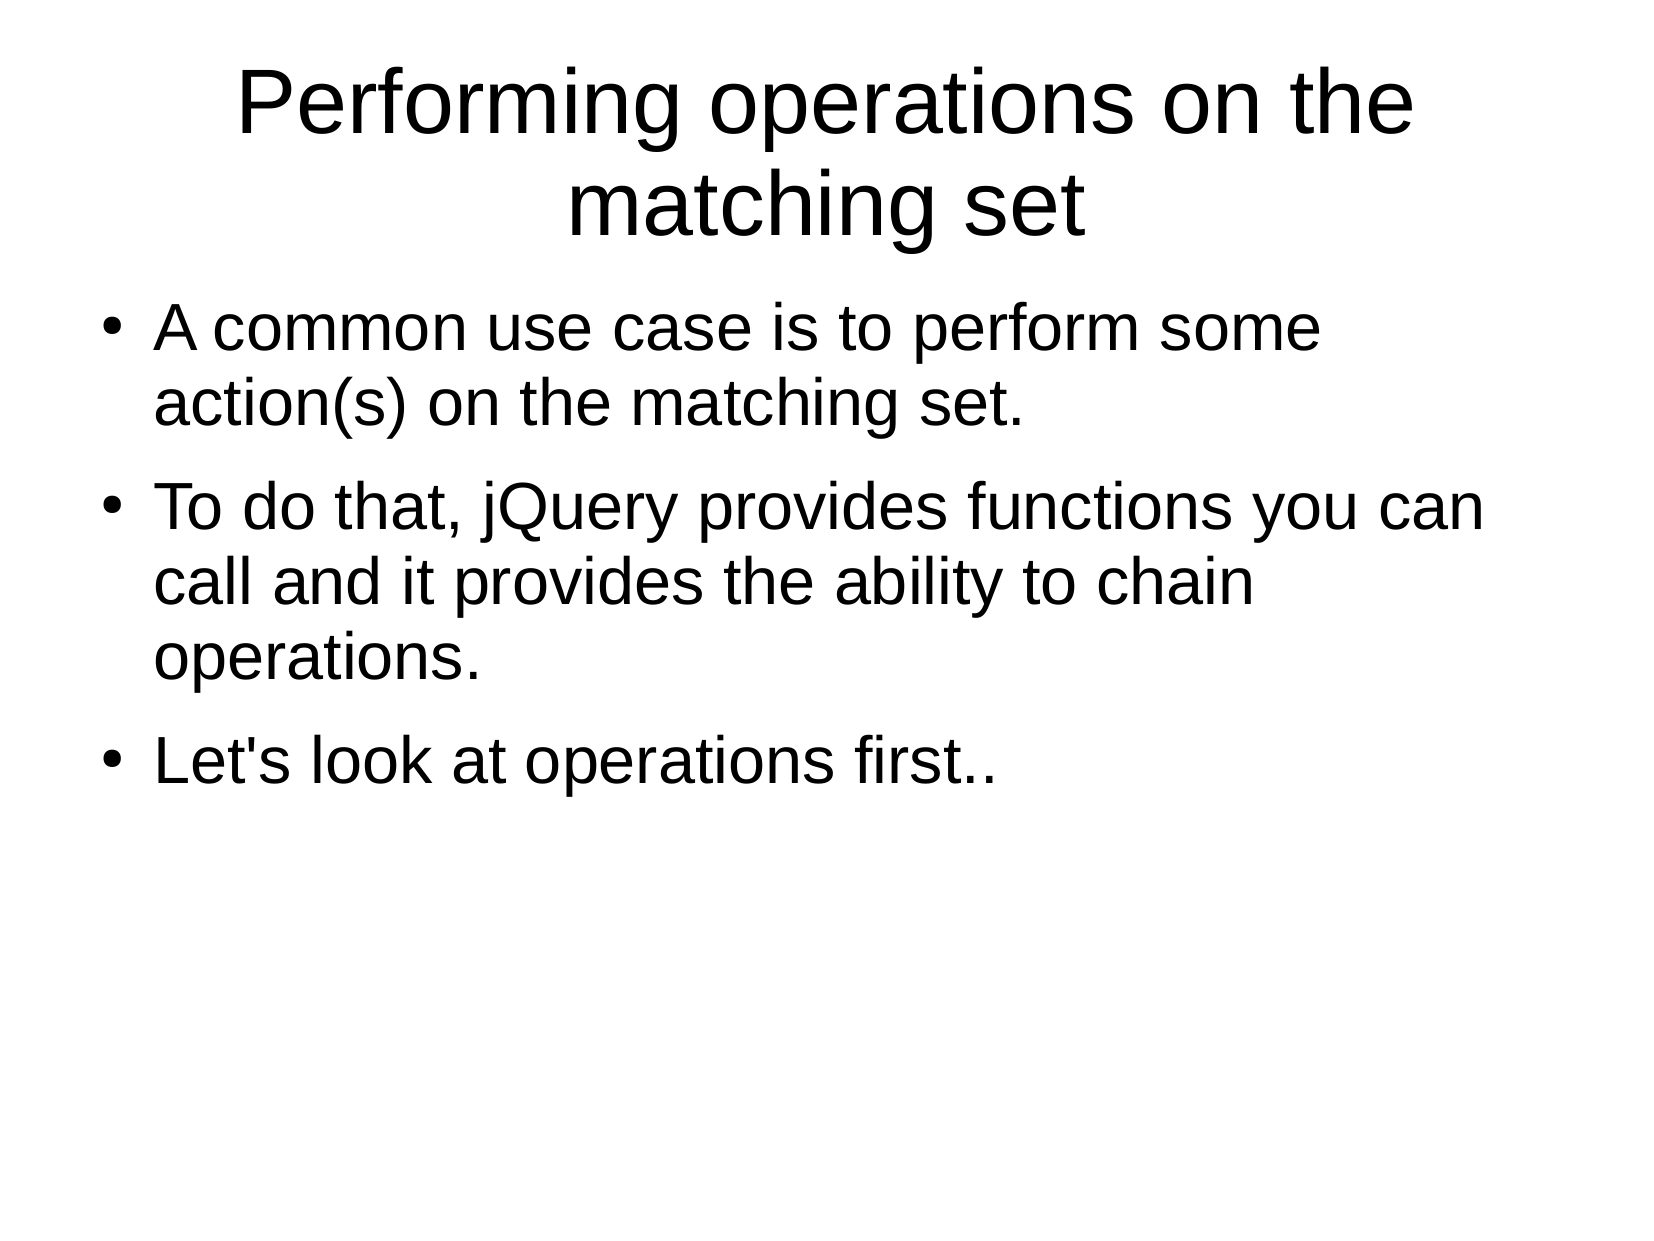

# Performing operations on the matching set
A common use case is to perform some action(s) on the matching set.
To do that, jQuery provides functions you can call and it provides the ability to chain operations.
Let's look at operations first..